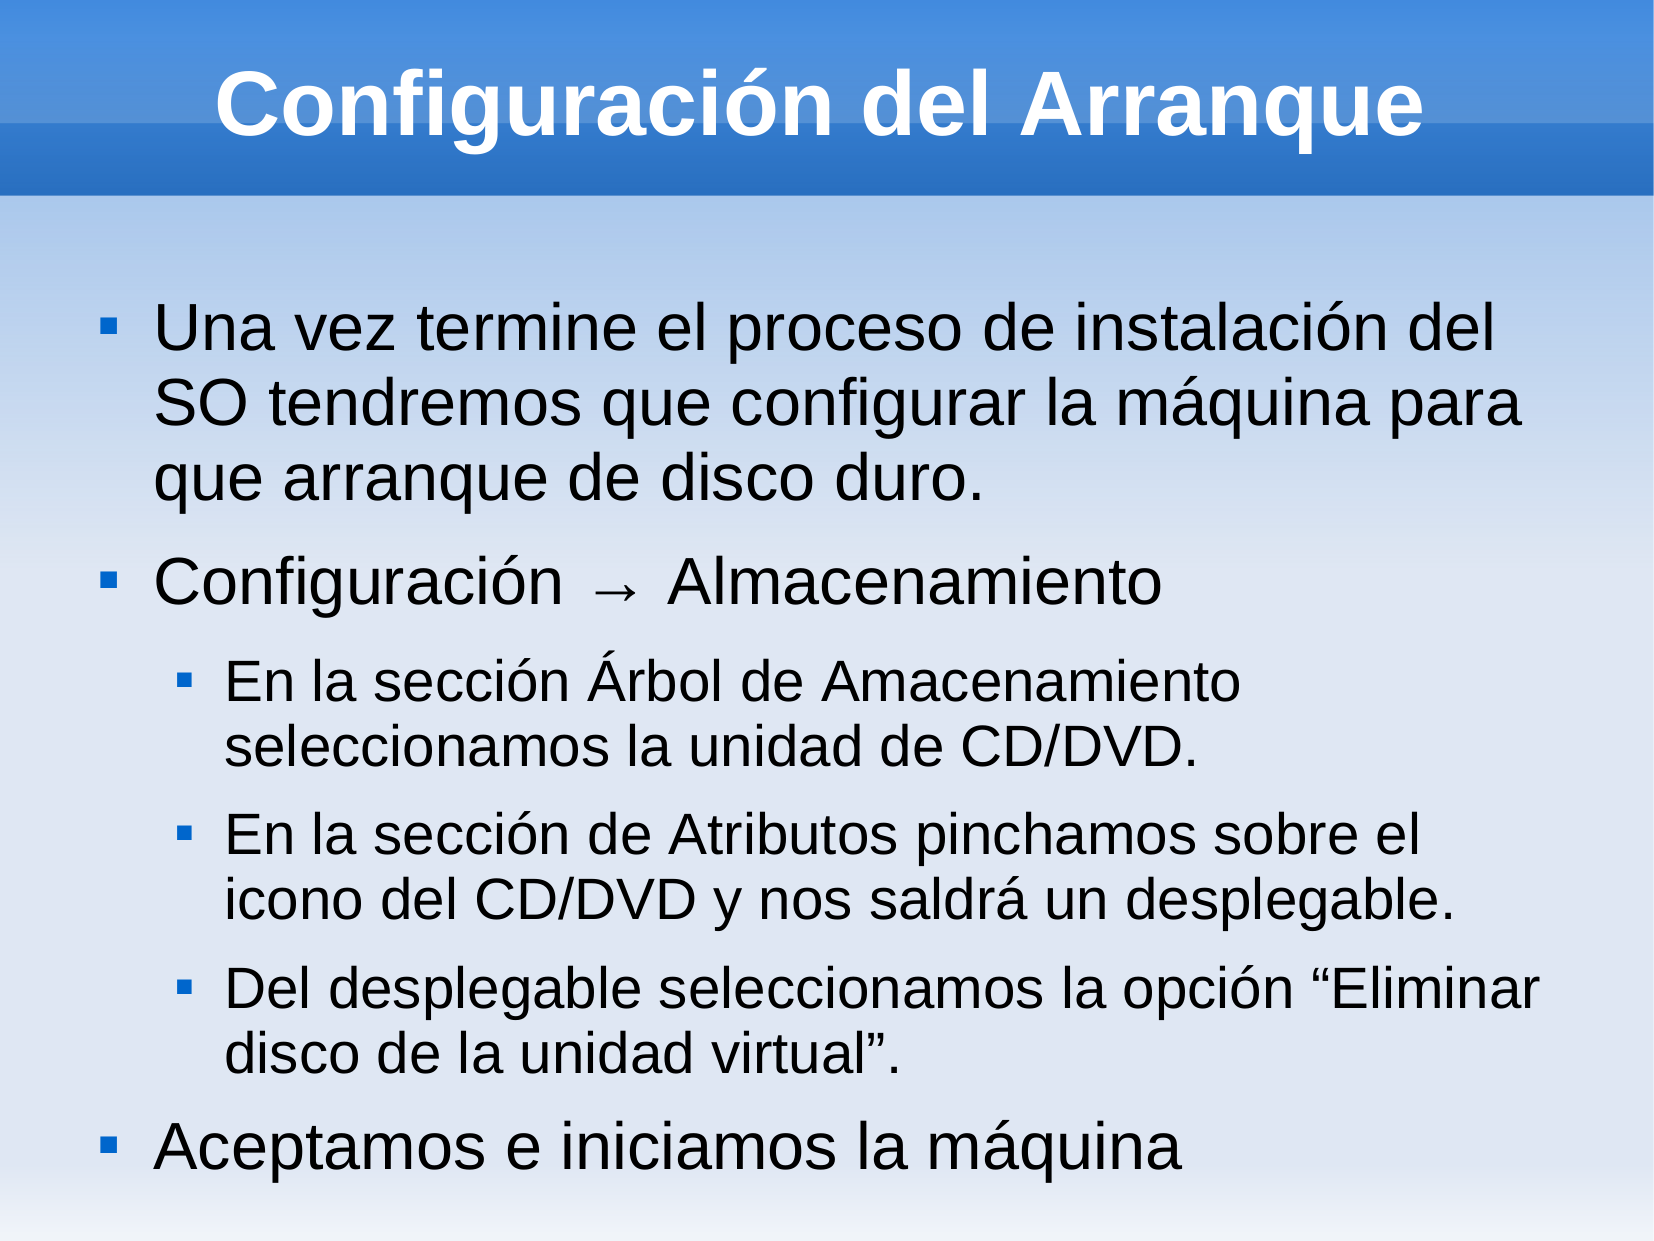

# Configuración del Arranque
Una vez termine el proceso de instalación del SO tendremos que configurar la máquina para que arranque de disco duro.
Configuración → Almacenamiento
En la sección Árbol de Amacenamiento seleccionamos la unidad de CD/DVD.
En la sección de Atributos pinchamos sobre el icono del CD/DVD y nos saldrá un desplegable.
Del desplegable seleccionamos la opción “Eliminar disco de la unidad virtual”.
Aceptamos e iniciamos la máquina